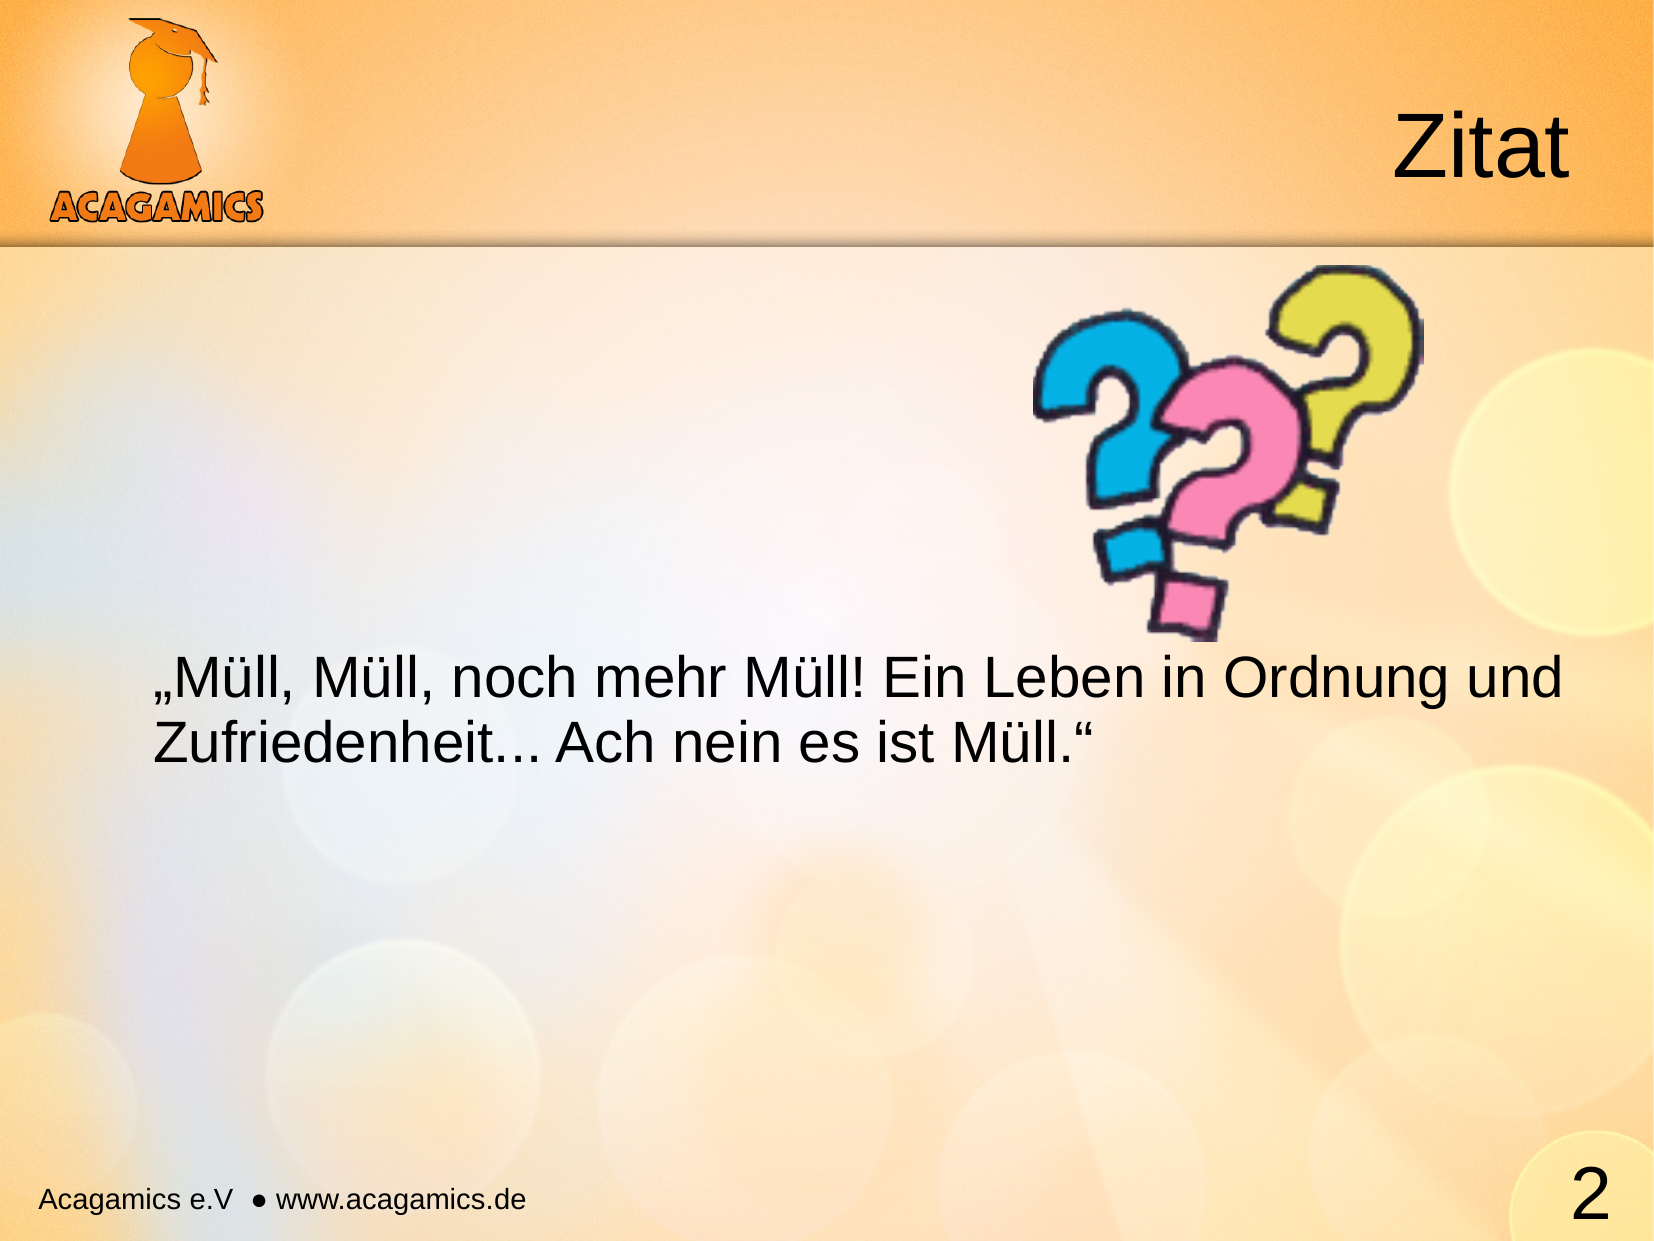

# Zitat
„Müll, Müll, noch mehr Müll! Ein Leben in Ordnung und Zufriedenheit... Ach nein es ist Müll.“
2